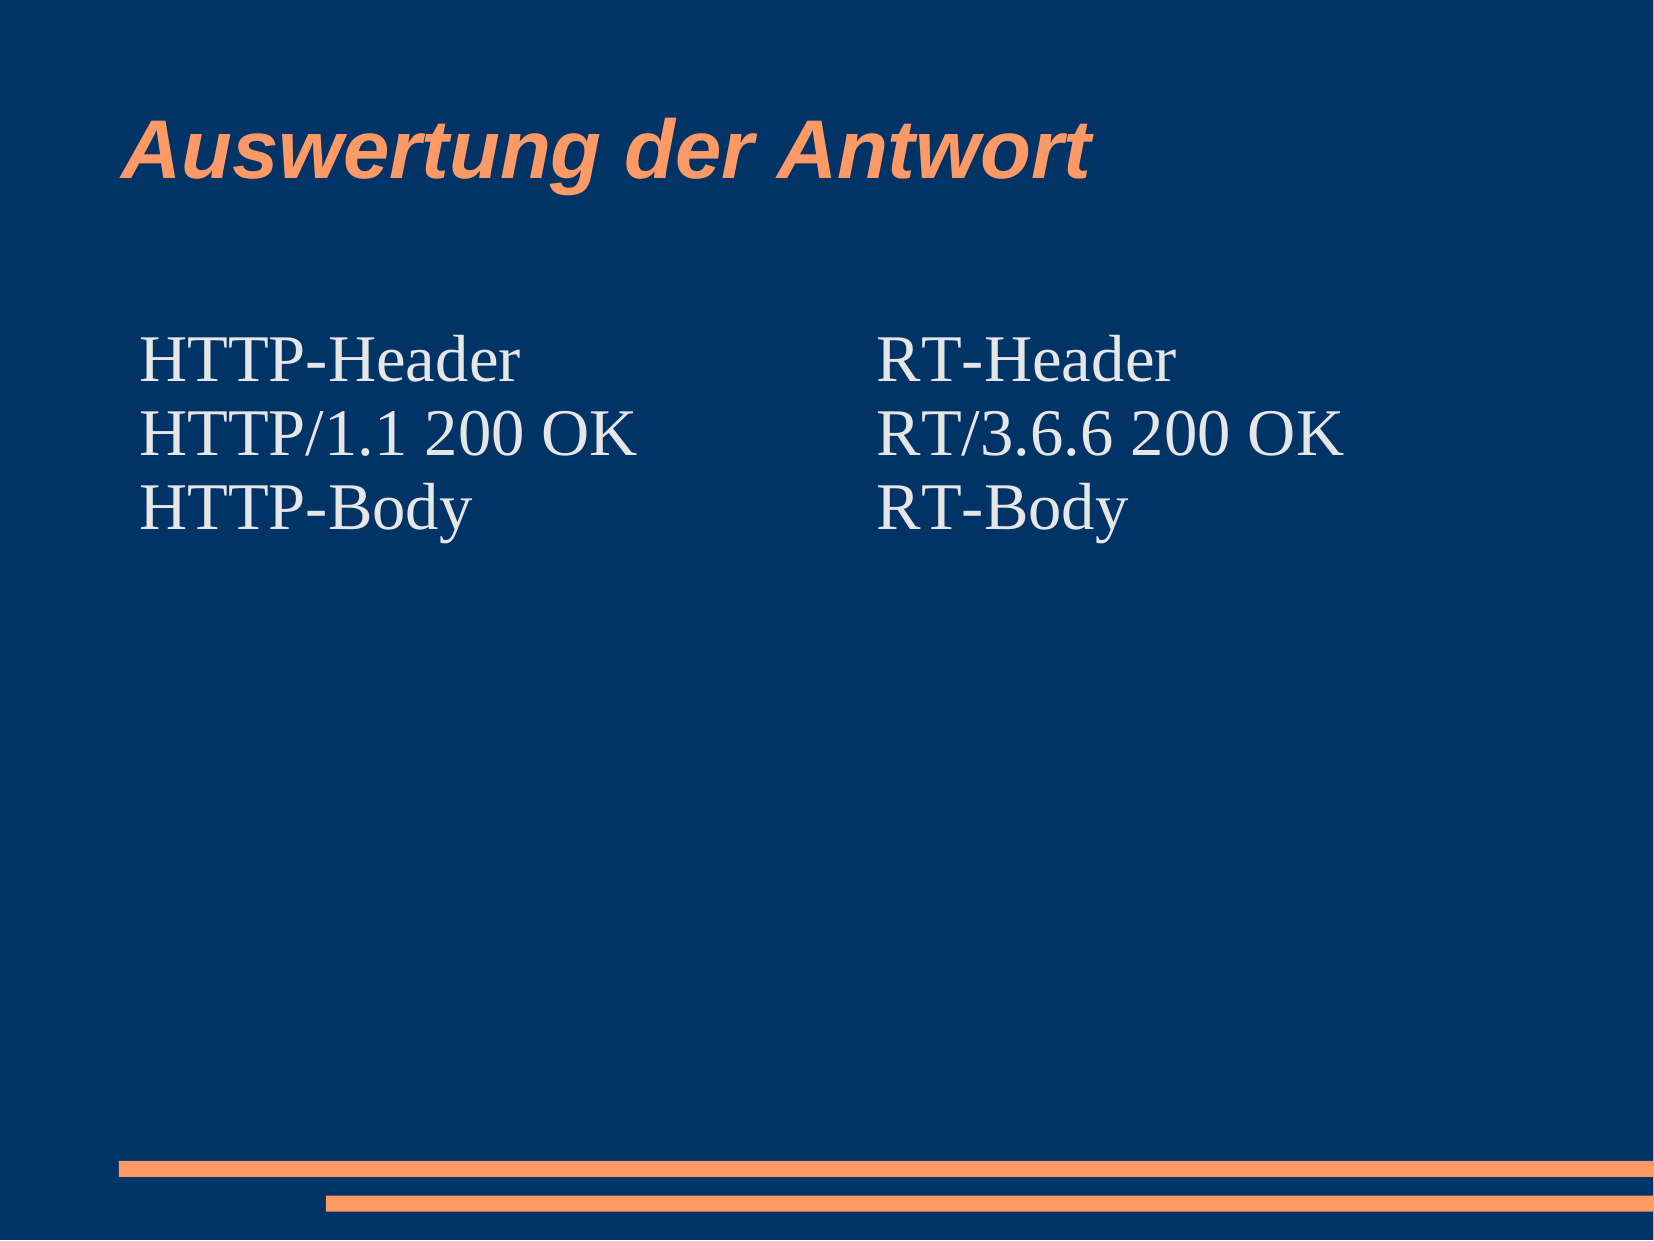

# Auswertung der Antwort
HTTP-Header
HTTP/1.1 200 OK
HTTP-Body
RT-Header
RT/3.6.6 200 OK
RT-Body